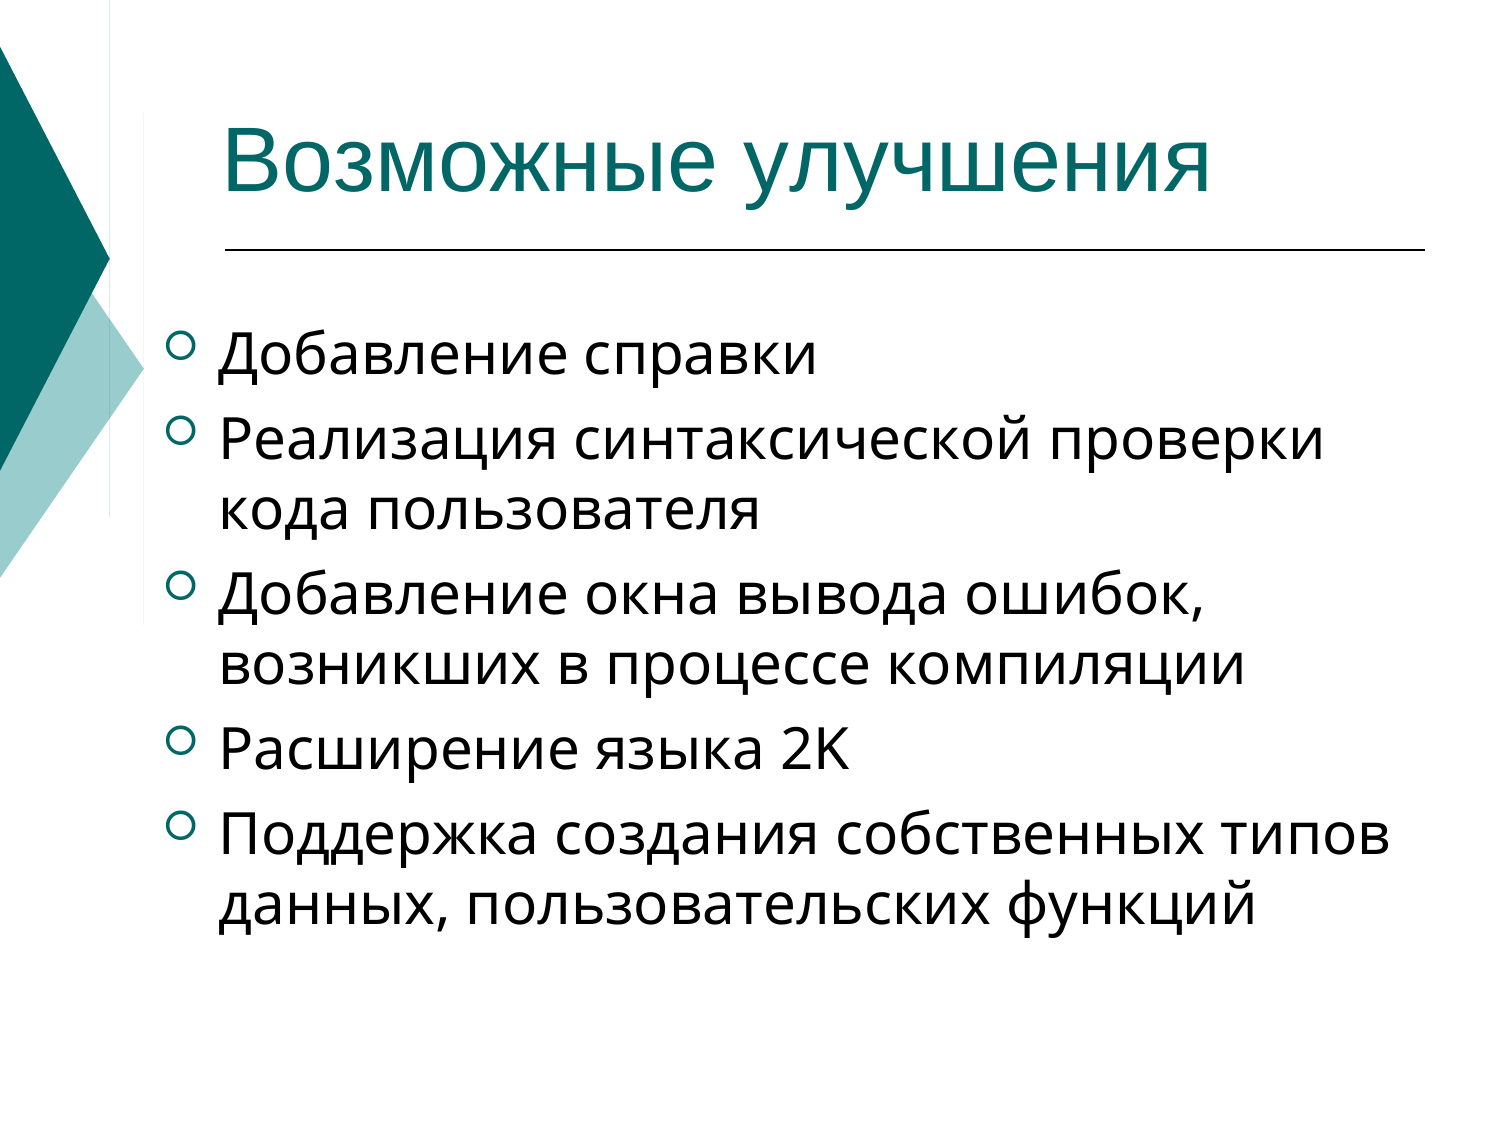

# Возможные улучшения
Добавление справки
Реализация синтаксической проверки кода пользователя
Добавление окна вывода ошибок, возникших в процессе компиляции
Расширение языка 2K
Поддержка создания собственных типов данных, пользовательских функций